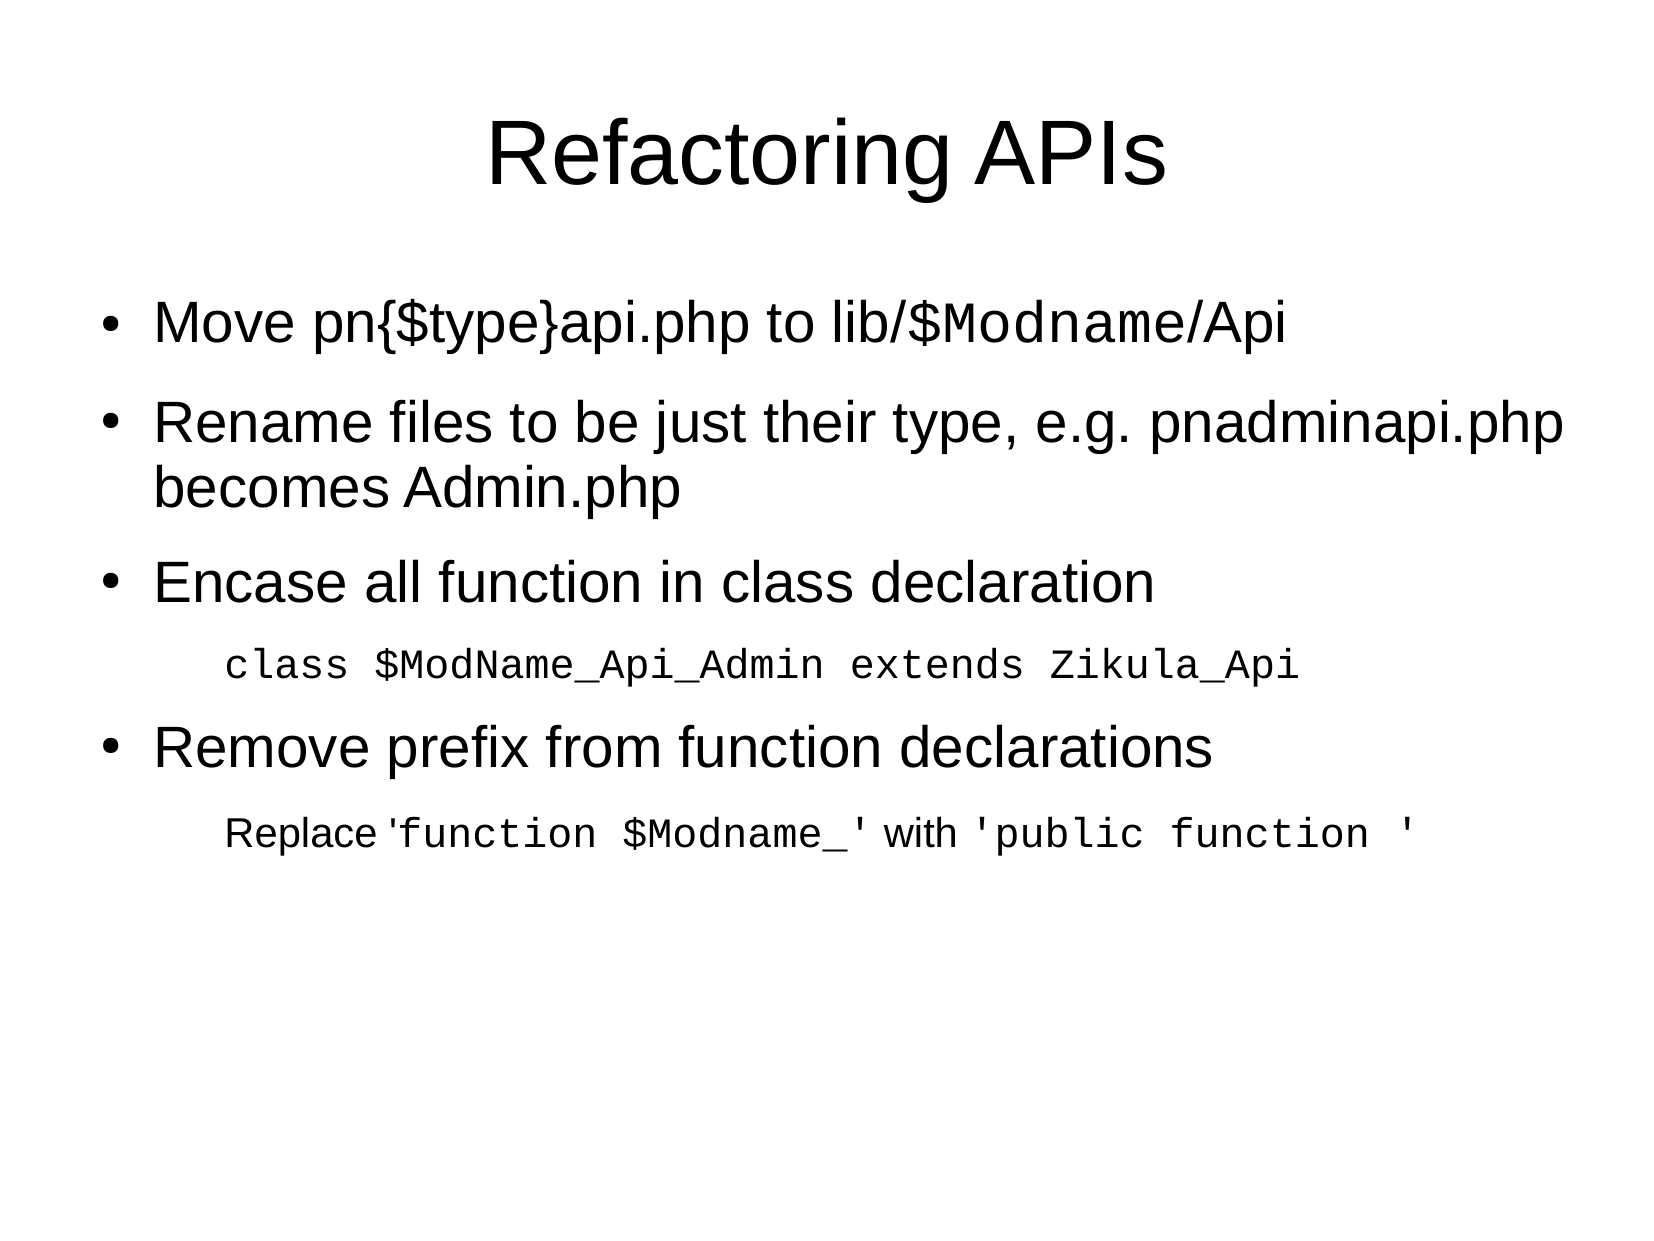

# Refactoring APIs
Move pn{$type}api.php to lib/$Modname/Api
Rename files to be just their type, e.g. pnadminapi.php becomes Admin.php
Encase all function in class declaration
class $ModName_Api_Admin extends Zikula_Api
Remove prefix from function declarations
Replace 'function $Modname_' with 'public function '